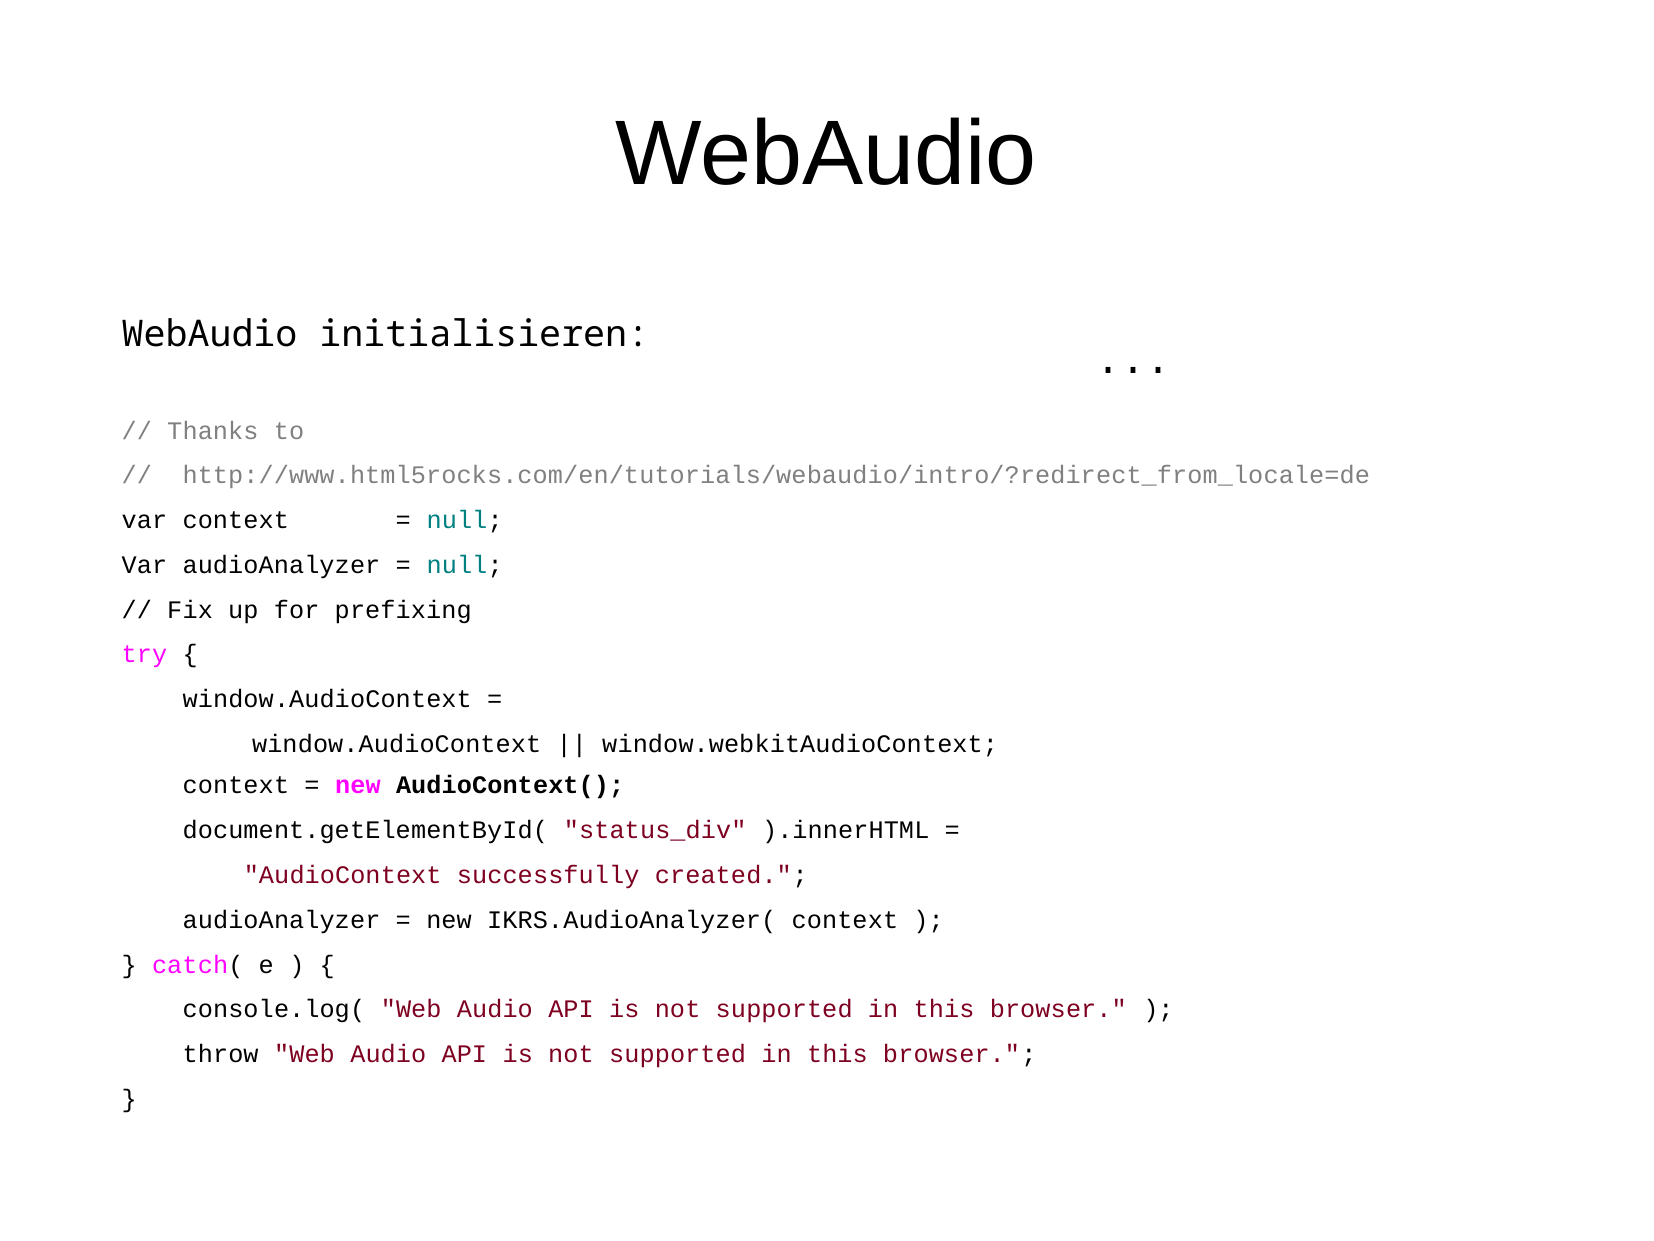

# WebAudio
WebAudio initialisieren:
// Thanks to
// http://www.html5rocks.com/en/tutorials/webaudio/intro/?redirect_from_locale=de
var context = null;
Var audioAnalyzer = null;
// Fix up for prefixing
try {
 window.AudioContext =
 window.AudioContext || window.webkitAudioContext;
 context = new AudioContext();
 document.getElementById( "status_div" ).innerHTML =
 "AudioContext successfully created.";
 audioAnalyzer = new IKRS.AudioAnalyzer( context );
} catch( e ) {
 console.log( "Web Audio API is not supported in this browser." );
 throw "Web Audio API is not supported in this browser.";
}
...